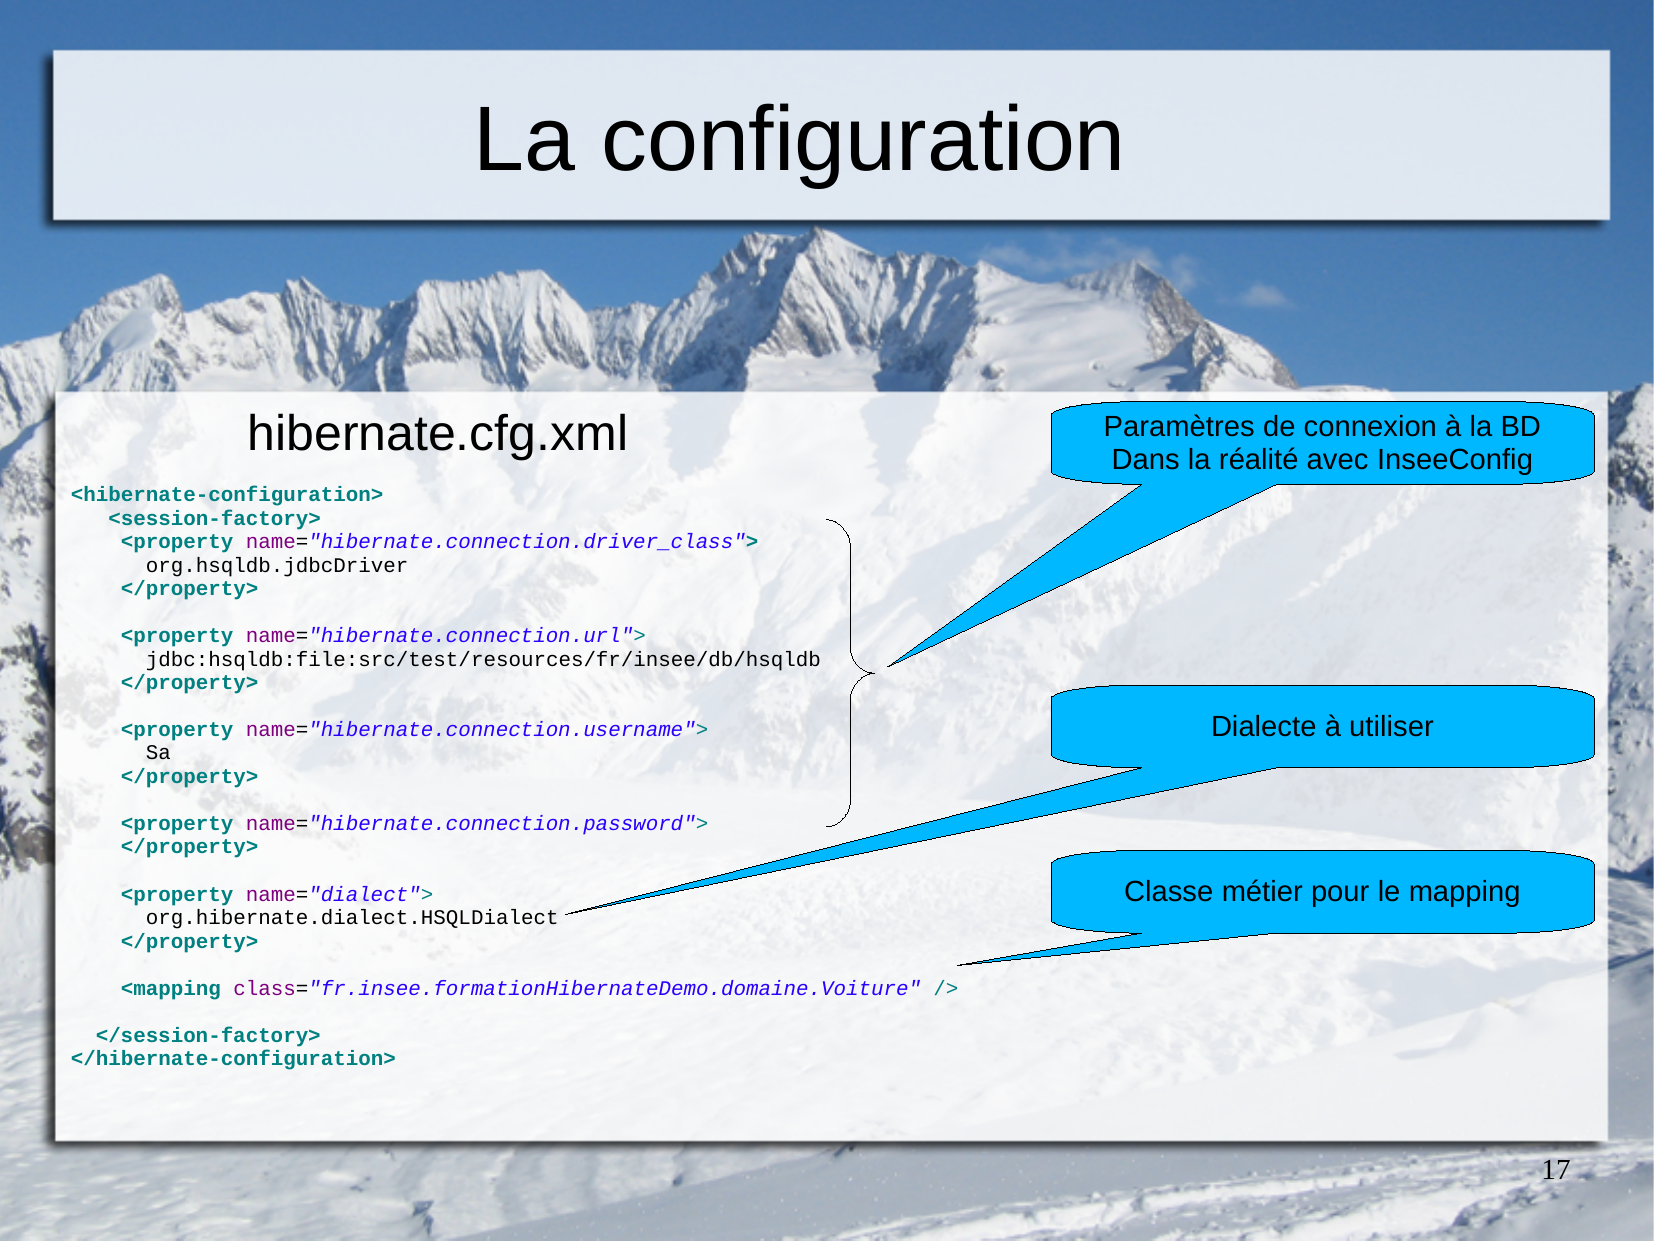

La configuration
Paramètres de connexion à la BD
Dans la réalité avec InseeConfig
hibernate.cfg.xml
# <hibernate-configuration>
 <session-factory>
 <property name="hibernate.connection.driver_class">
 org.hsqldb.jdbcDriver
 </property>
 <property name="hibernate.connection.url">
 jdbc:hsqldb:file:src/test/resources/fr/insee/db/hsqldb
 </property>
 <property name="hibernate.connection.username">
 Sa
 </property>
 <property name="hibernate.connection.password">
 </property>
 <property name="dialect">
 org.hibernate.dialect.HSQLDialect
 </property>
 <mapping class="fr.insee.formationHibernateDemo.domaine.Voiture" />
 </session-factory>
</hibernate-configuration>
Dialecte à utiliser
Classe métier pour le mapping
17